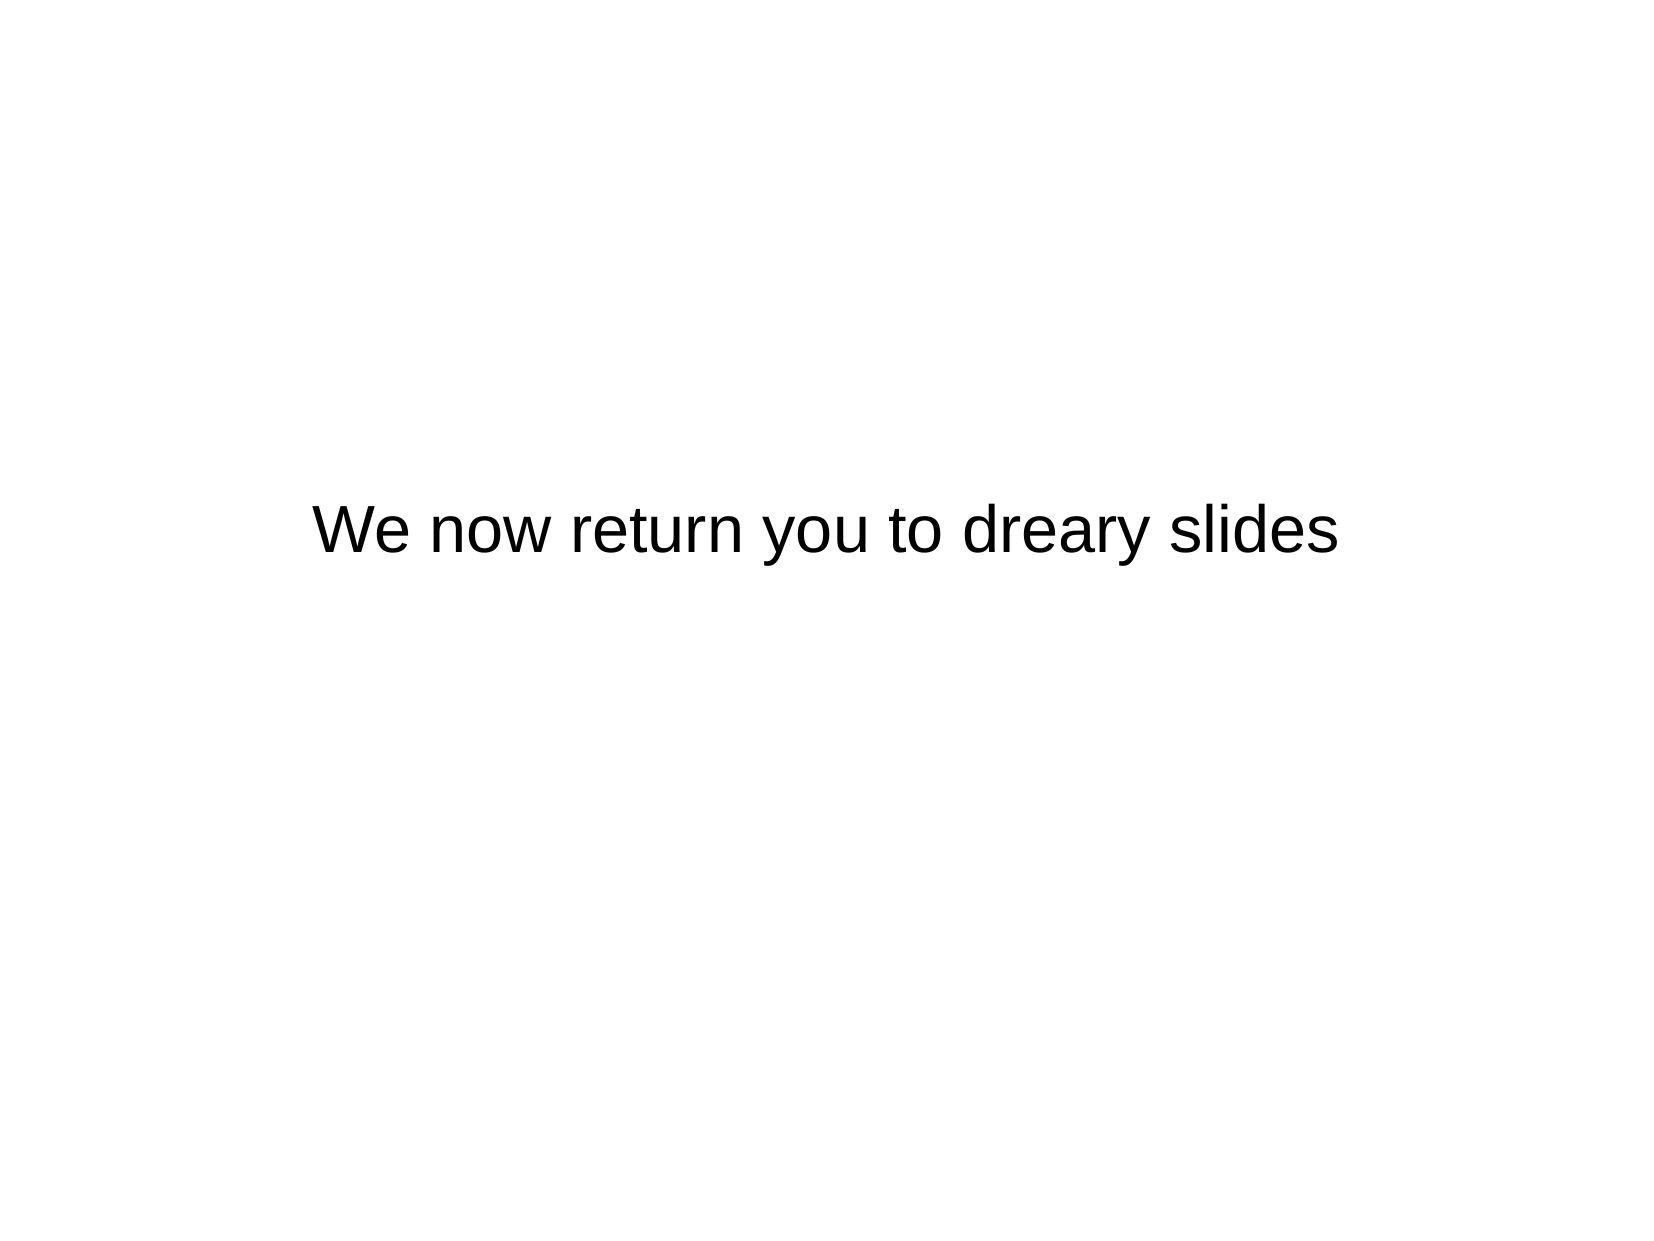

# We now return you to dreary slides